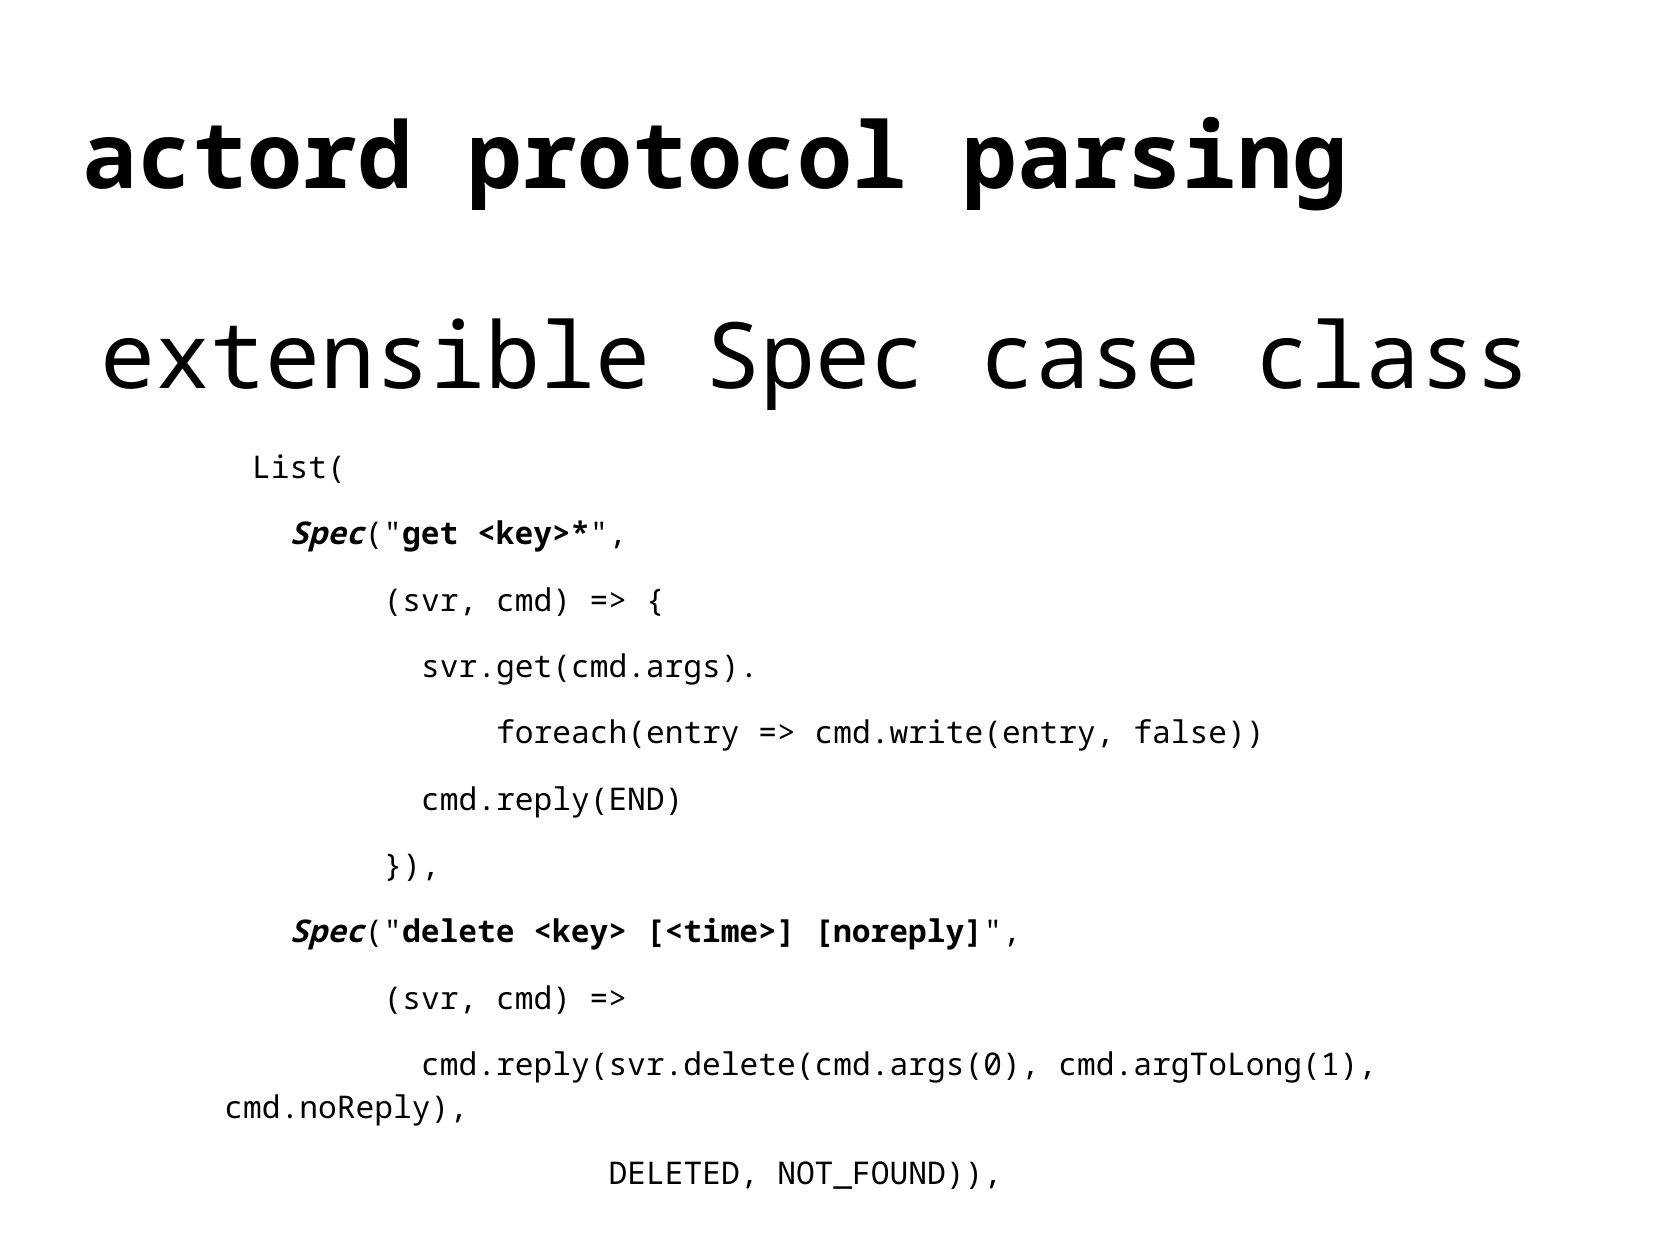

# actord protocol parsing
extensible Spec case class
 List(
 Spec("get <key>*",
 (svr, cmd) => {
 svr.get(cmd.args).
 foreach(entry => cmd.write(entry, false))
 cmd.reply(END)
 }),
 Spec("delete <key> [<time>] [noreply]",
 (svr, cmd) =>
 cmd.reply(svr.delete(cmd.args(0), cmd.argToLong(1), cmd.noReply),
 DELETED, NOT_FOUND)),
 ...